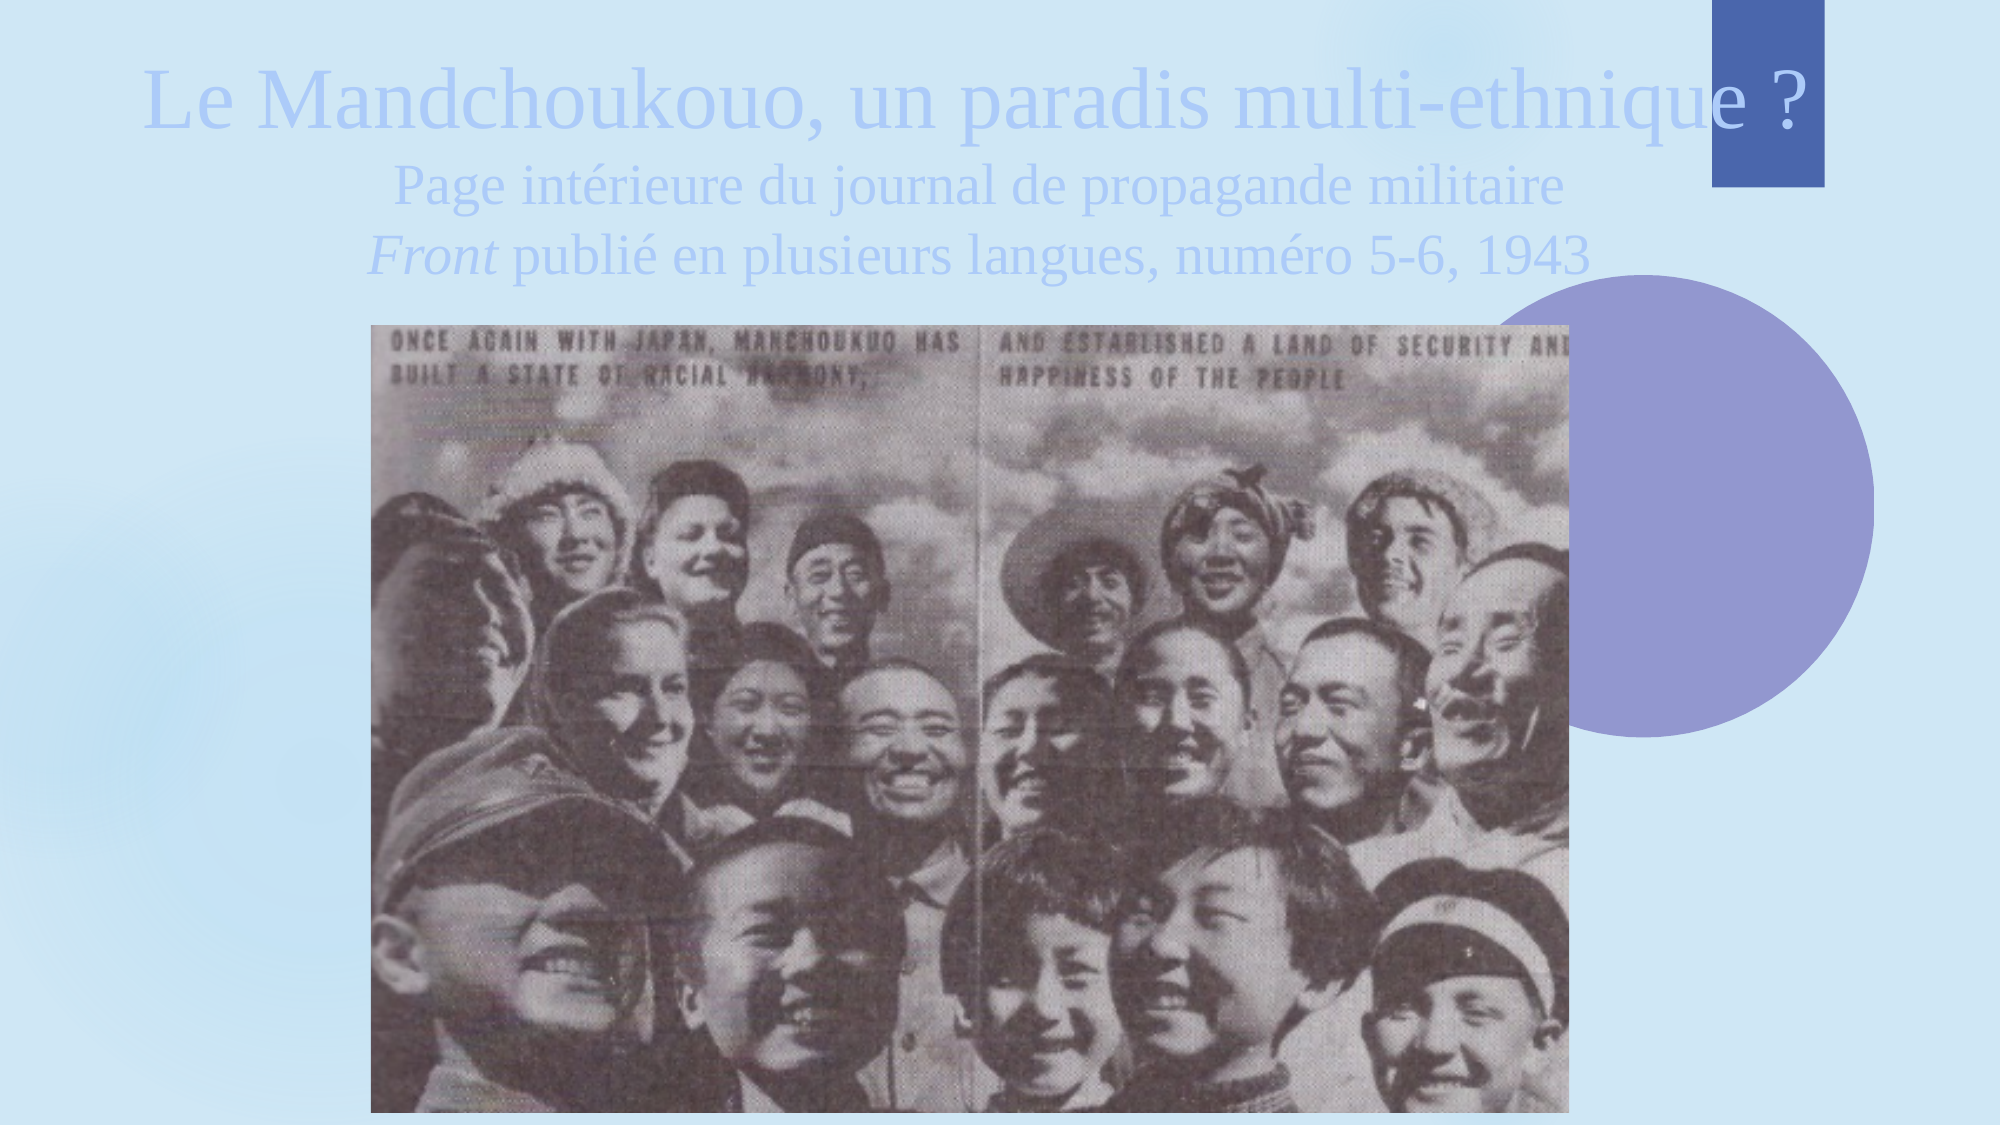

# Le Mandchoukouo, un paradis multi-ethnique ? Page intérieure du journal de propagande militaire Front publié en plusieurs langues, numéro 5-6, 1943